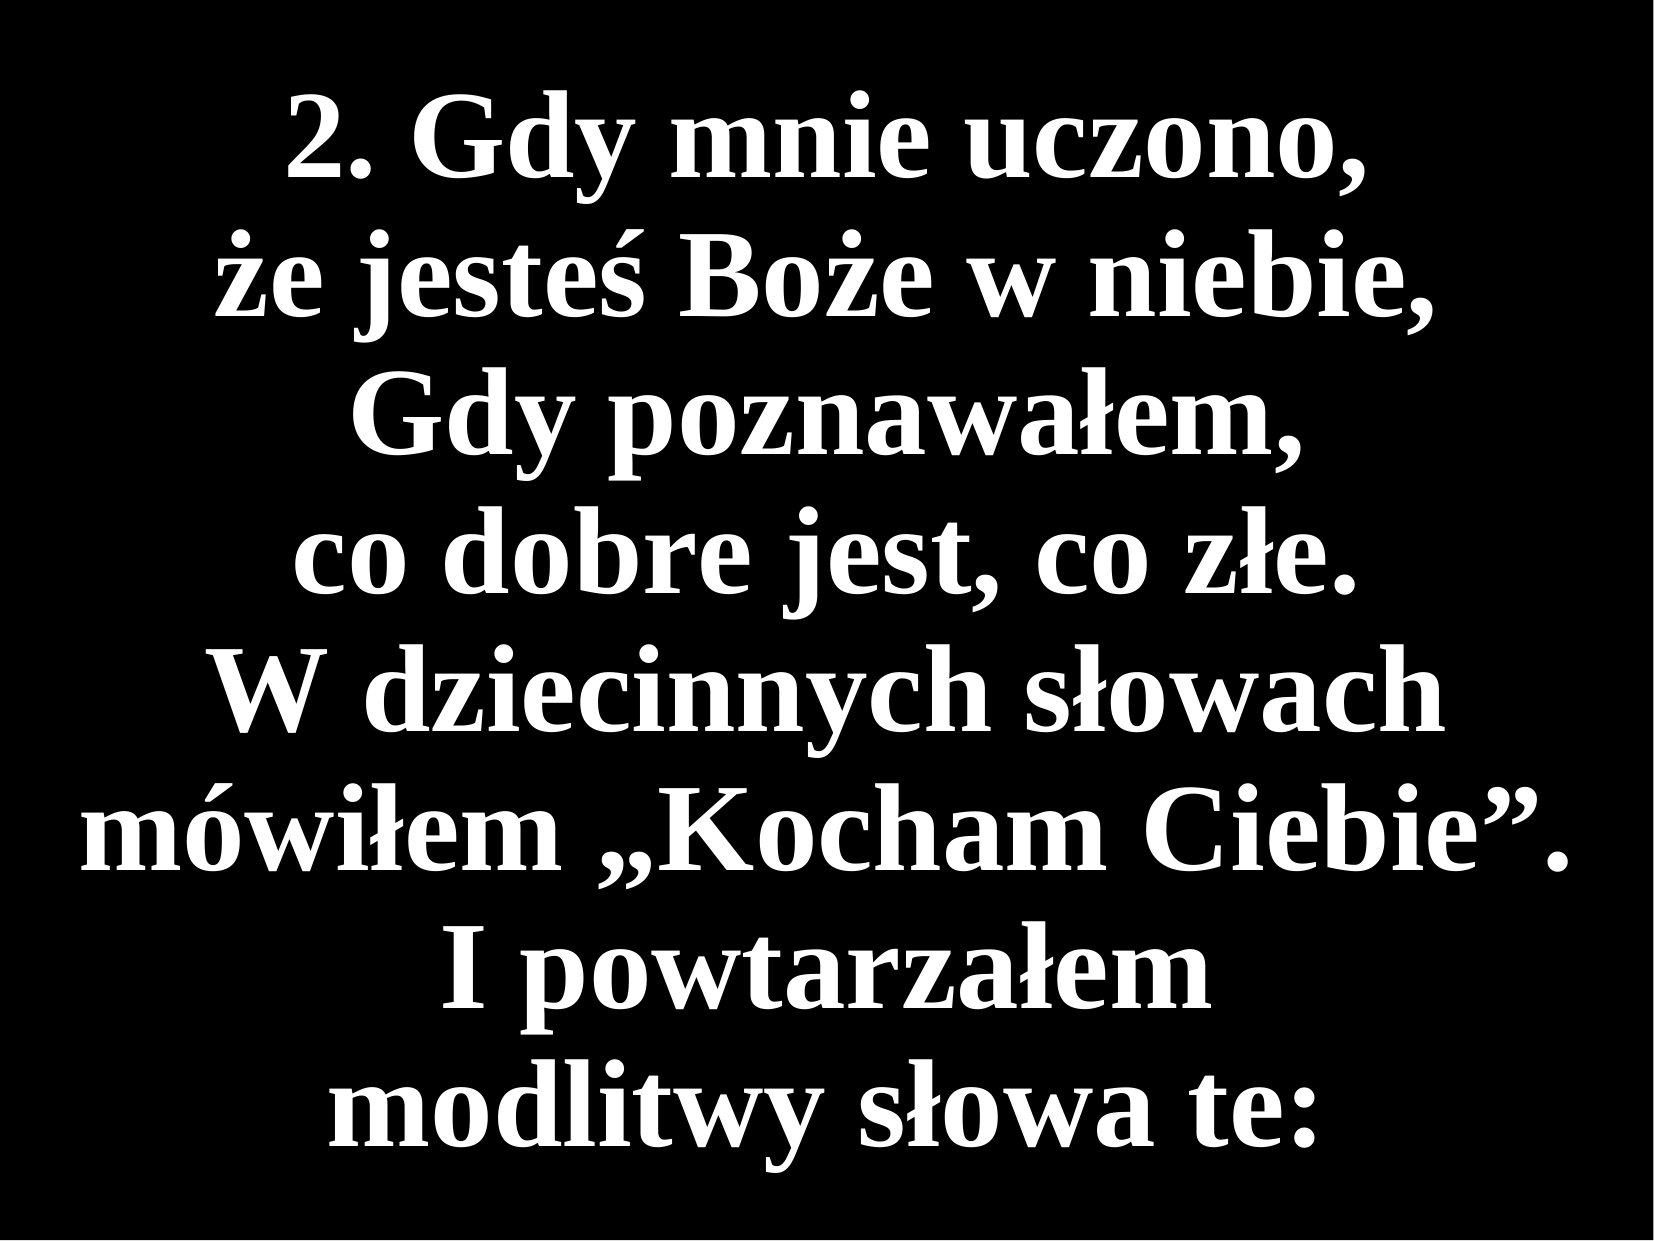

# 2. Gdy mnie uczono, że jesteś Boże w niebie, Gdy poznawałem, co dobre jest, co złe. W dziecinnych słowach mówiłem „Kocham Ciebie”. I powtarzałem modlitwy słowa te: